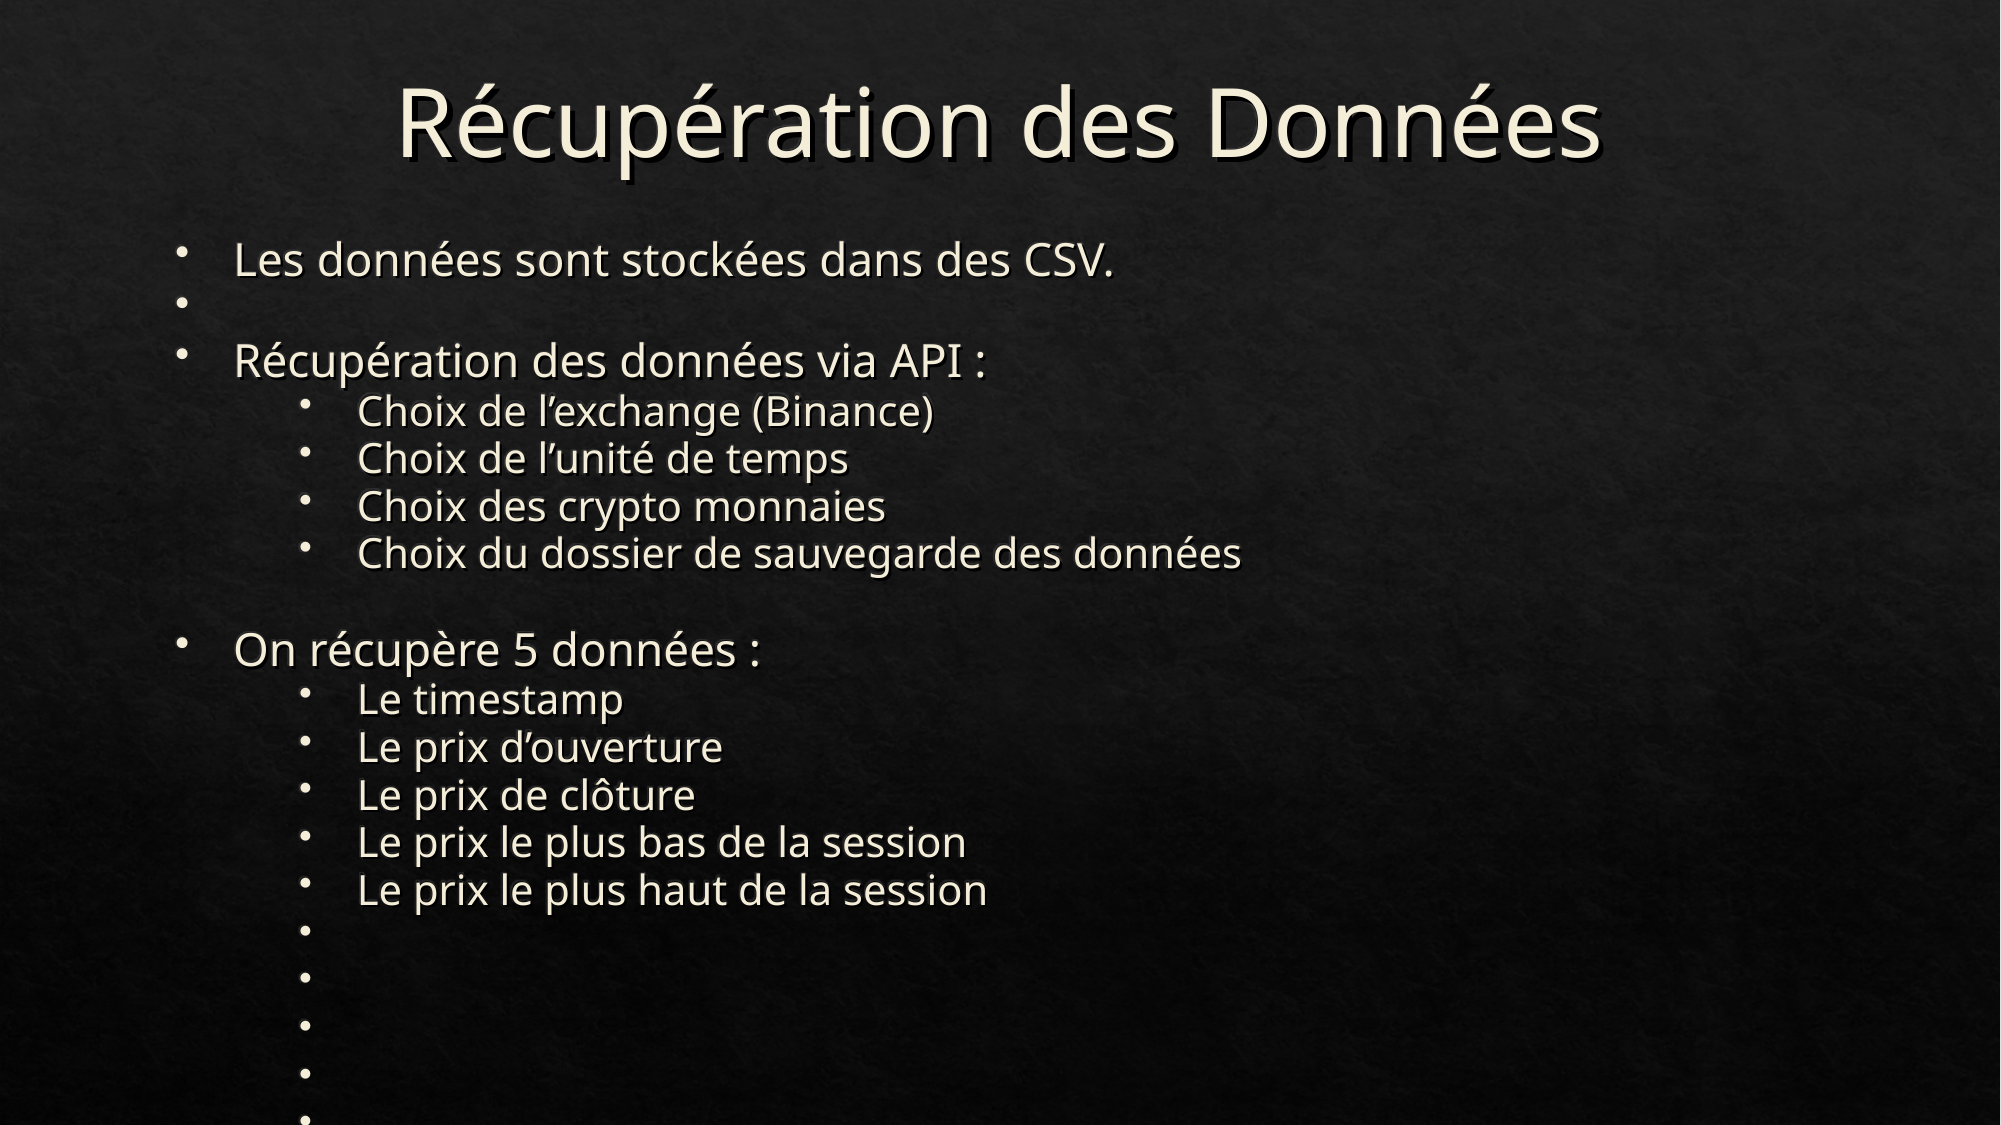

# Récupération des Données
Les données sont stockées dans des CSV.
Récupération des données via API :
Choix de l’exchange (Binance)
Choix de l’unité de temps
Choix des crypto monnaies
Choix du dossier de sauvegarde des données
On récupère 5 données :
Le timestamp
Le prix d’ouverture
Le prix de clôture
Le prix le plus bas de la session
Le prix le plus haut de la session